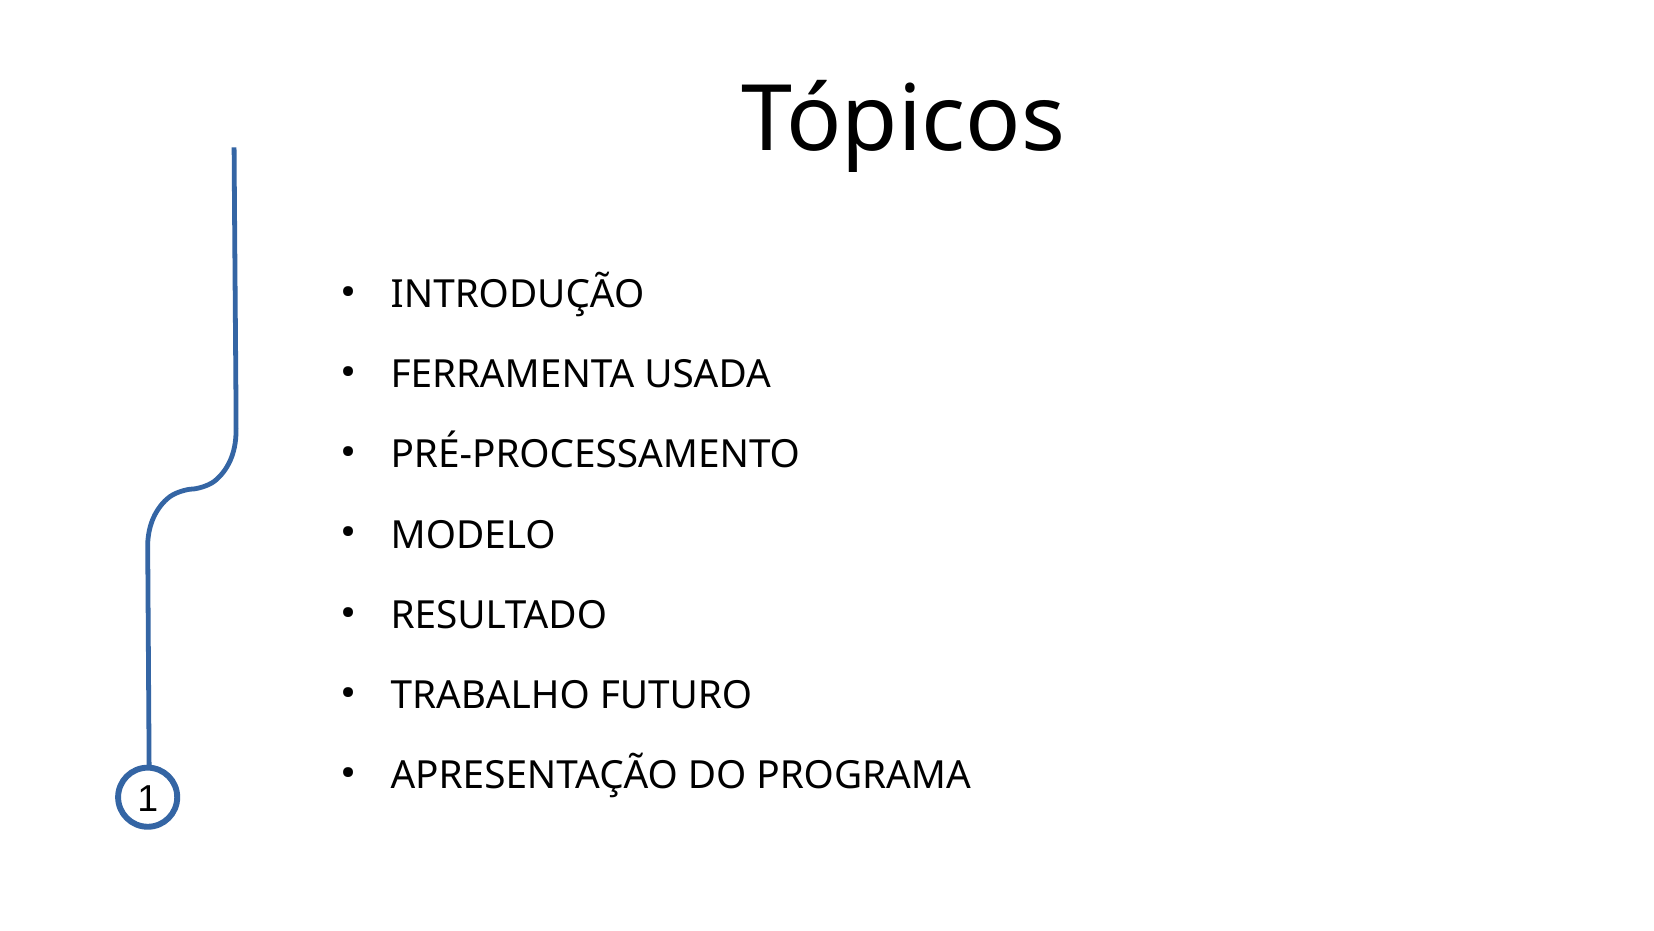

# Tópicos
INTRODUÇÃO
FERRAMENTA USADA
PRÉ-PROCESSAMENTO
MODELO
RESULTADO
TRABALHO FUTURO
APRESENTAÇÃO DO PROGRAMA
1